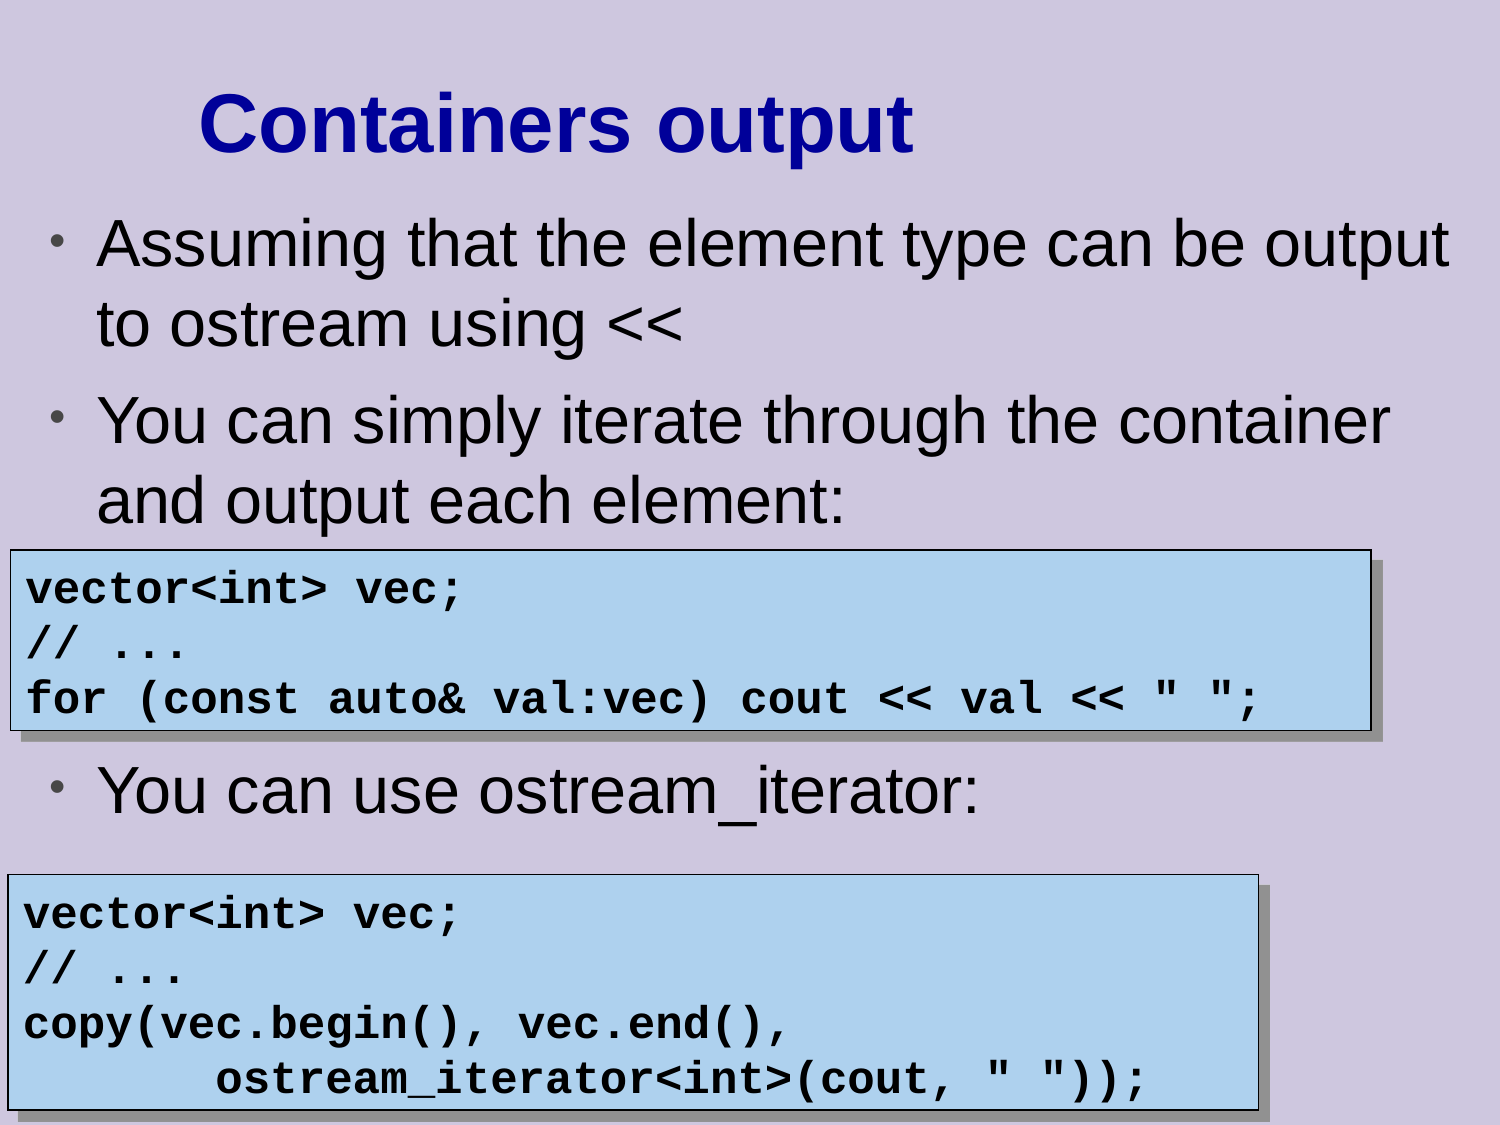

# Containers output
Assuming that the element type can be output to ostream using <<
You can simply iterate through the container and output each element:
You can use ostream_iterator:
vector<int> vec;
// ...
for (const auto& val:vec) cout << val << " ";
vector<int> vec;
// ...
copy(vec.begin(), vec.end(),
 ostream_iterator<int>(cout, " "));